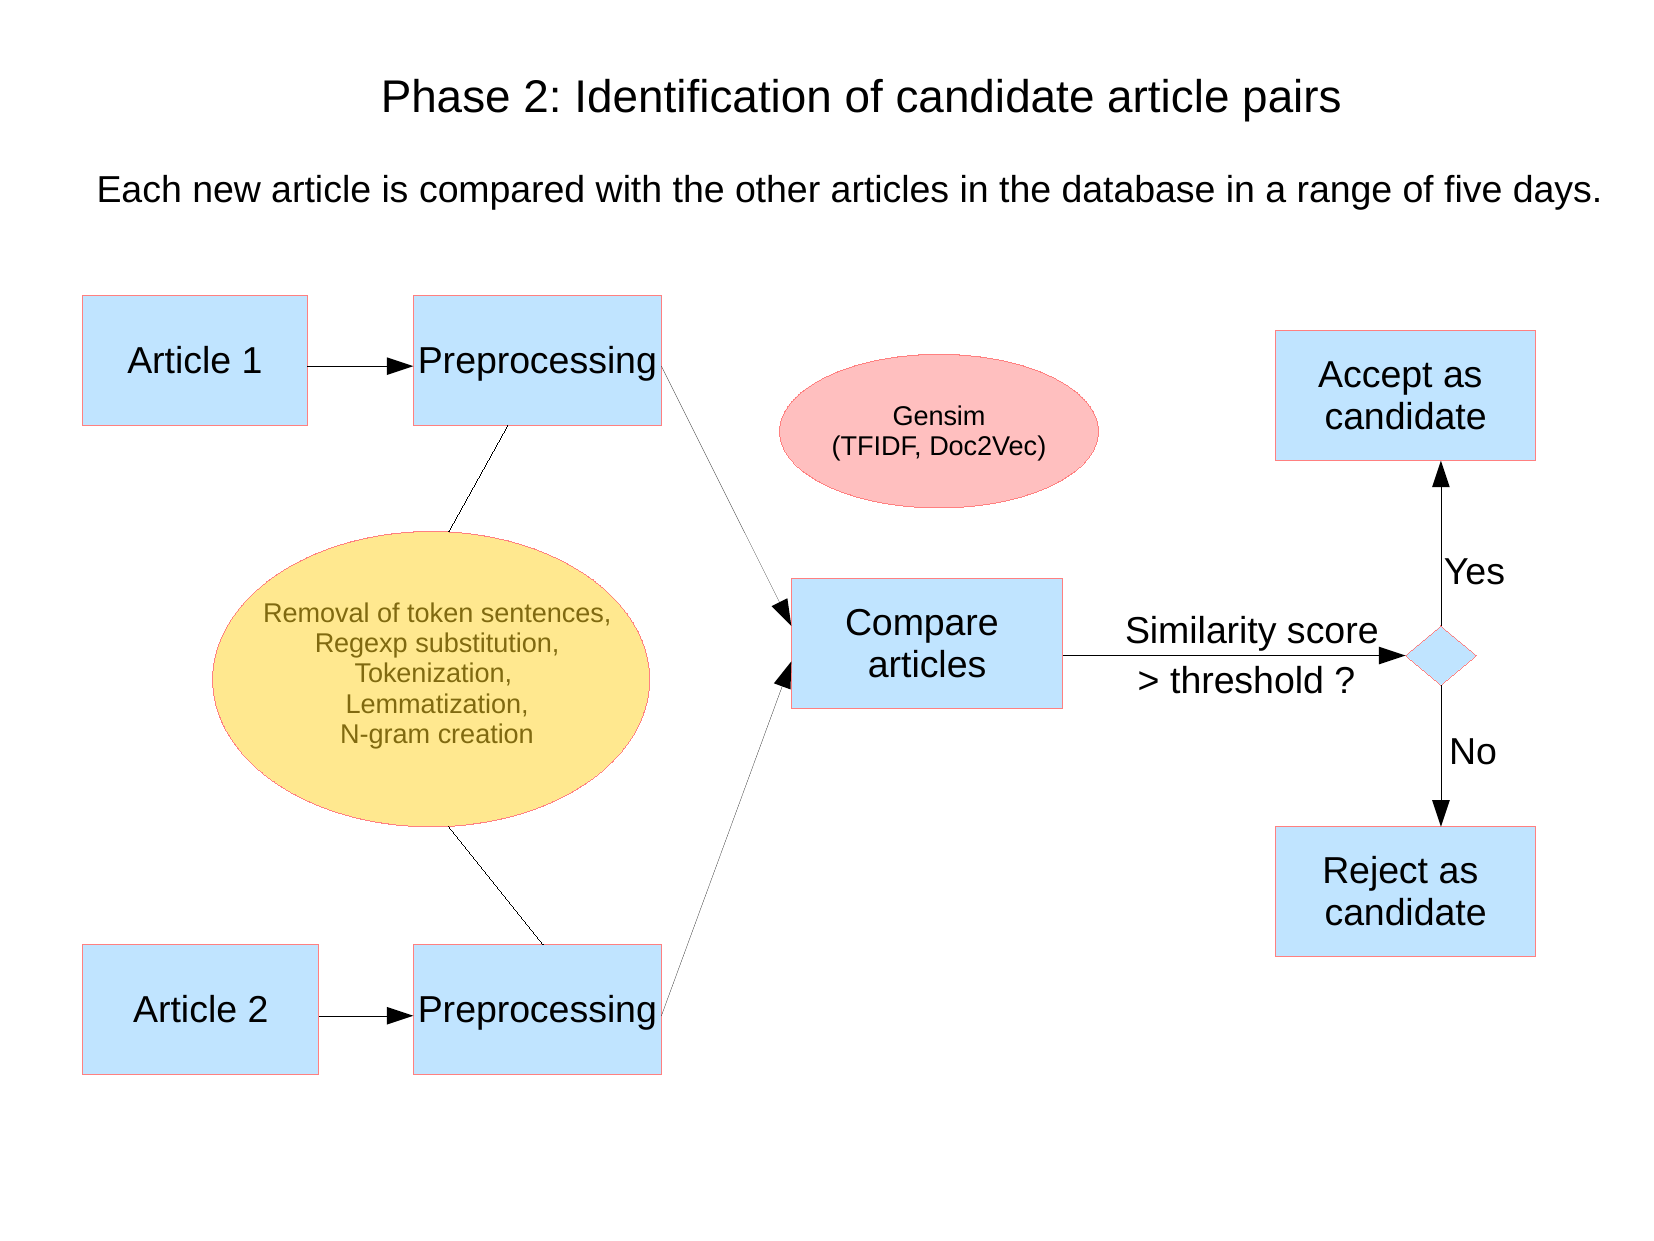

Phase 2: Identification of candidate article pairs
Each new article is compared with the other articles in the database in a range of five days.
Article 1
Preprocessing
Accept as
candidate
Gensim
(TFIDF, Doc2Vec)
Yes
Compare
articles
Removal of token sentences,
Regexp substitution,
Tokenization,
Lemmatization,
N-gram creation
Similarity score
> threshold ?
No
Reject as
candidate
Article 2
Preprocessing